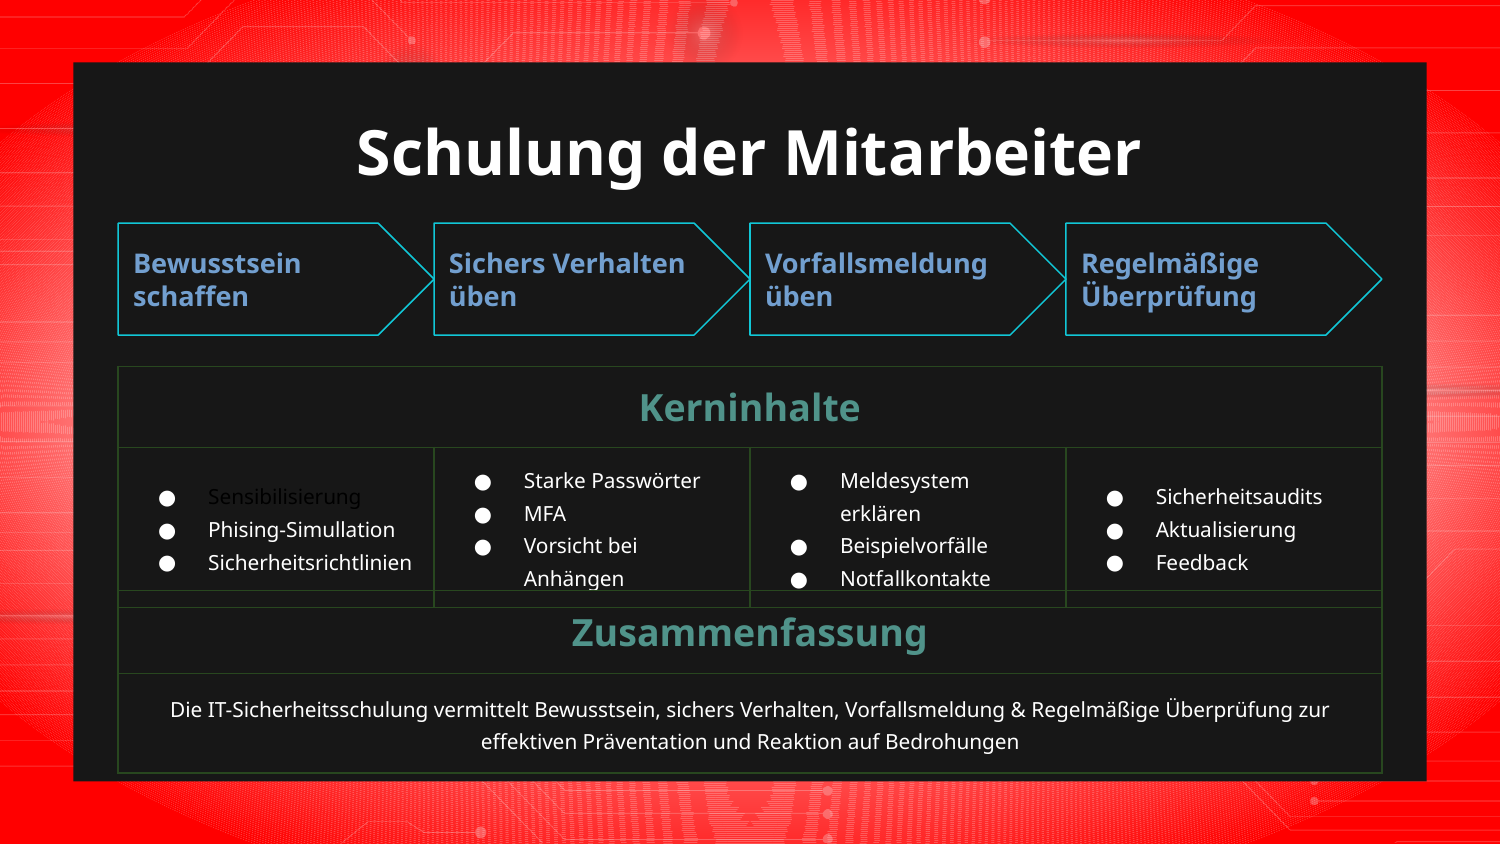

# Schulung der Mitarbeiter
Bewusstsein schaffen
Sichers Verhalten üben
Vorfallsmeldung üben
Regelmäßige Überprüfung
| Kerninhalte | | | |
| --- | --- | --- | --- |
| Sensibilisierung Phising-Simullation Sicherheitsrichtlinien | Starke Passwörter MFA Vorsicht bei Anhängen | Meldesystem erklären Beispielvorfälle Notfallkontakte | Sicherheitsaudits Aktualisierung Feedback |
| Zusammenfassung |
| --- |
| Die IT-Sicherheitsschulung vermittelt Bewusstsein, sichers Verhalten, Vorfallsmeldung & Regelmäßige Überprüfung zur effektiven Präventation und Reaktion auf Bedrohungen |